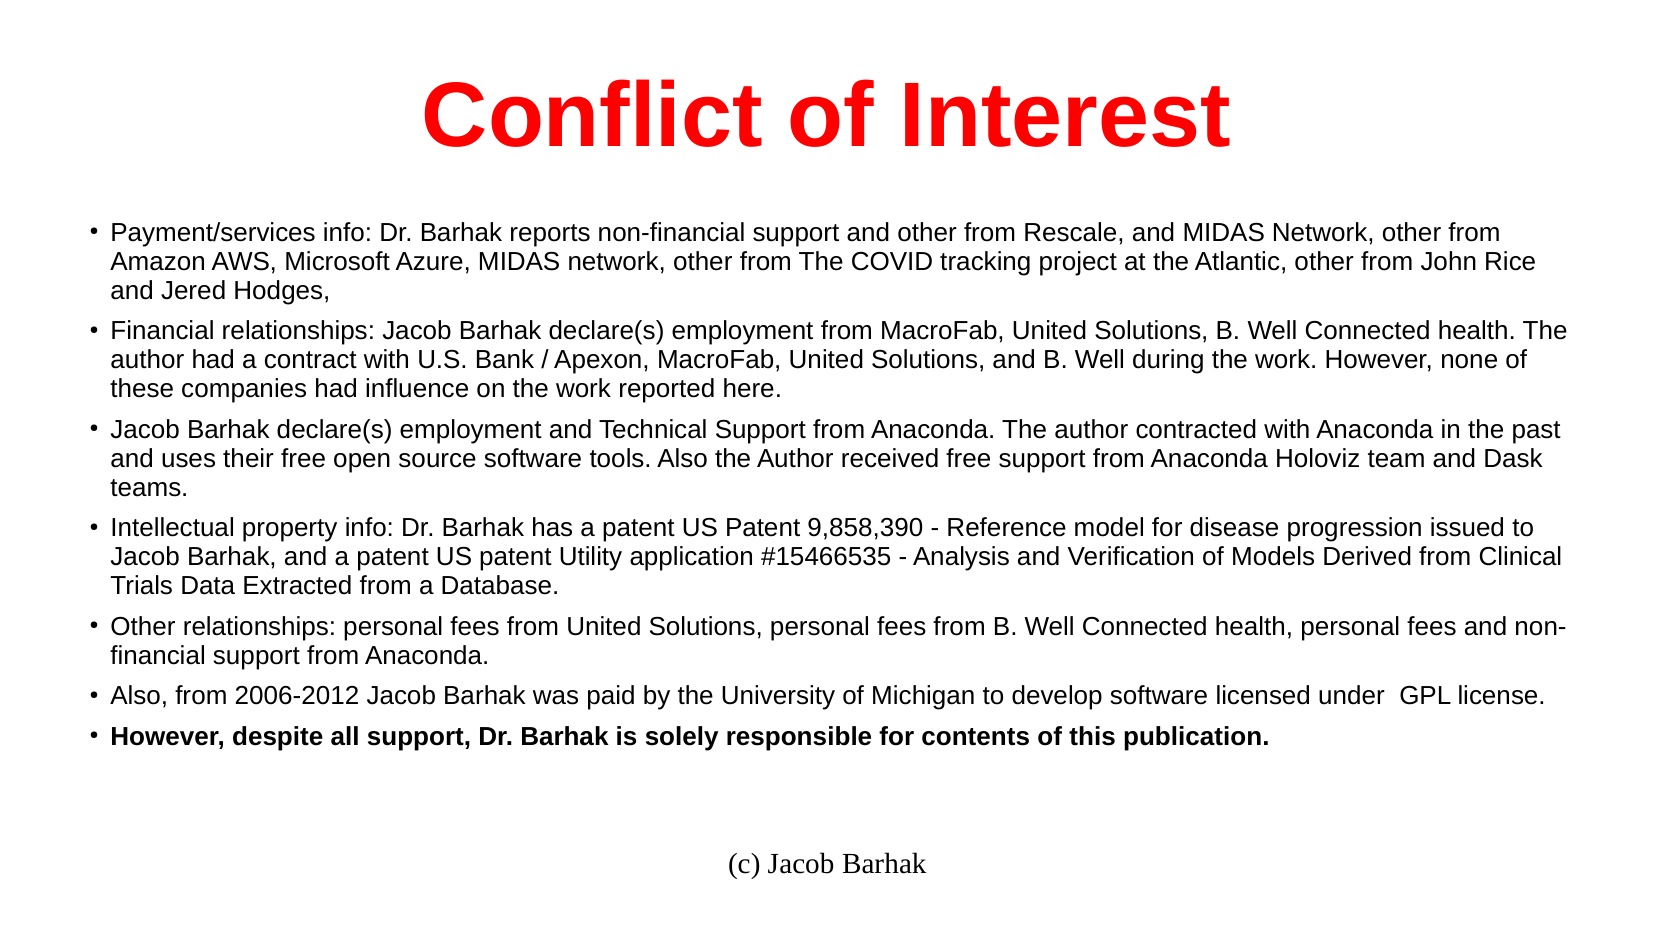

# Conflict of Interest
Payment/services info: Dr. Barhak reports non-financial support and other from Rescale, and MIDAS Network, other from Amazon AWS, Microsoft Azure, MIDAS network, other from The COVID tracking project at the Atlantic, other from John Rice and Jered Hodges,
Financial relationships: Jacob Barhak declare(s) employment from MacroFab, United Solutions, B. Well Connected health. The author had a contract with U.S. Bank / Apexon, MacroFab, United Solutions, and B. Well during the work. However, none of these companies had influence on the work reported here.
Jacob Barhak declare(s) employment and Technical Support from Anaconda. The author contracted with Anaconda in the past and uses their free open source software tools. Also the Author received free support from Anaconda Holoviz team and Dask teams.
Intellectual property info: Dr. Barhak has a patent US Patent 9,858,390 - Reference model for disease progression issued to Jacob Barhak, and a patent US patent Utility application #15466535 - Analysis and Verification of Models Derived from Clinical Trials Data Extracted from a Database.
Other relationships: personal fees from United Solutions, personal fees from B. Well Connected health, personal fees and non-financial support from Anaconda.
Also, from 2006-2012 Jacob Barhak was paid by the University of Michigan to develop software licensed under GPL license.
However, despite all support, Dr. Barhak is solely responsible for contents of this publication.